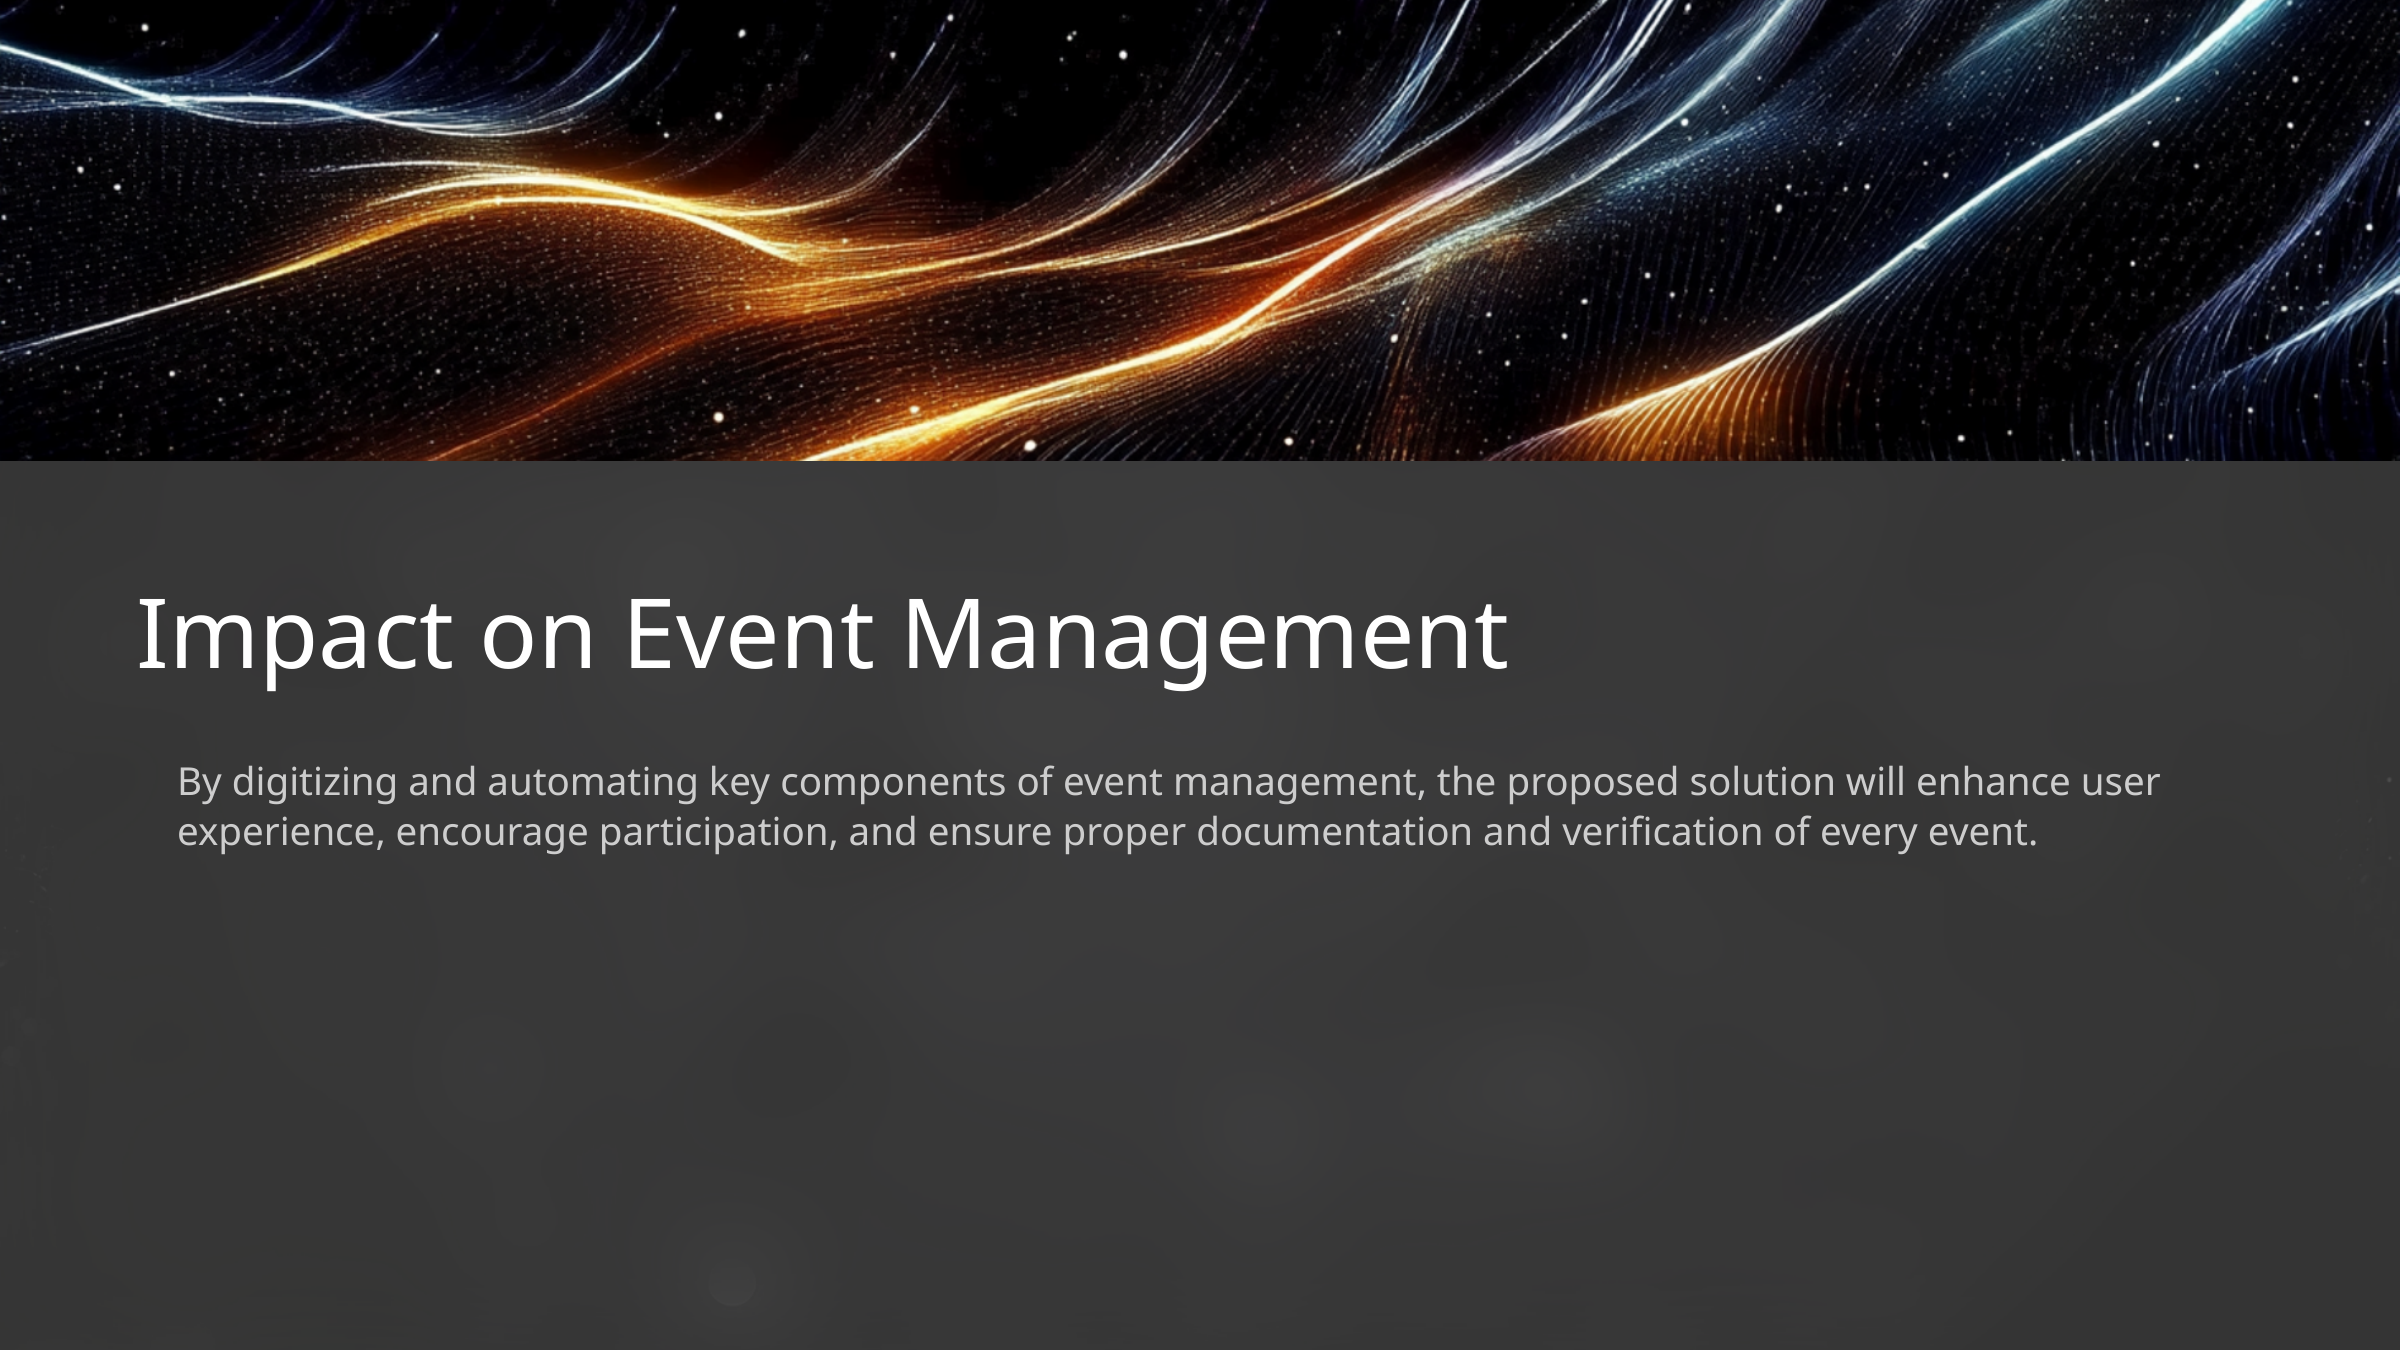

Impact on Event Management
By digitizing and automating key components of event management, the proposed solution will enhance user experience, encourage participation, and ensure proper documentation and verification of every event.